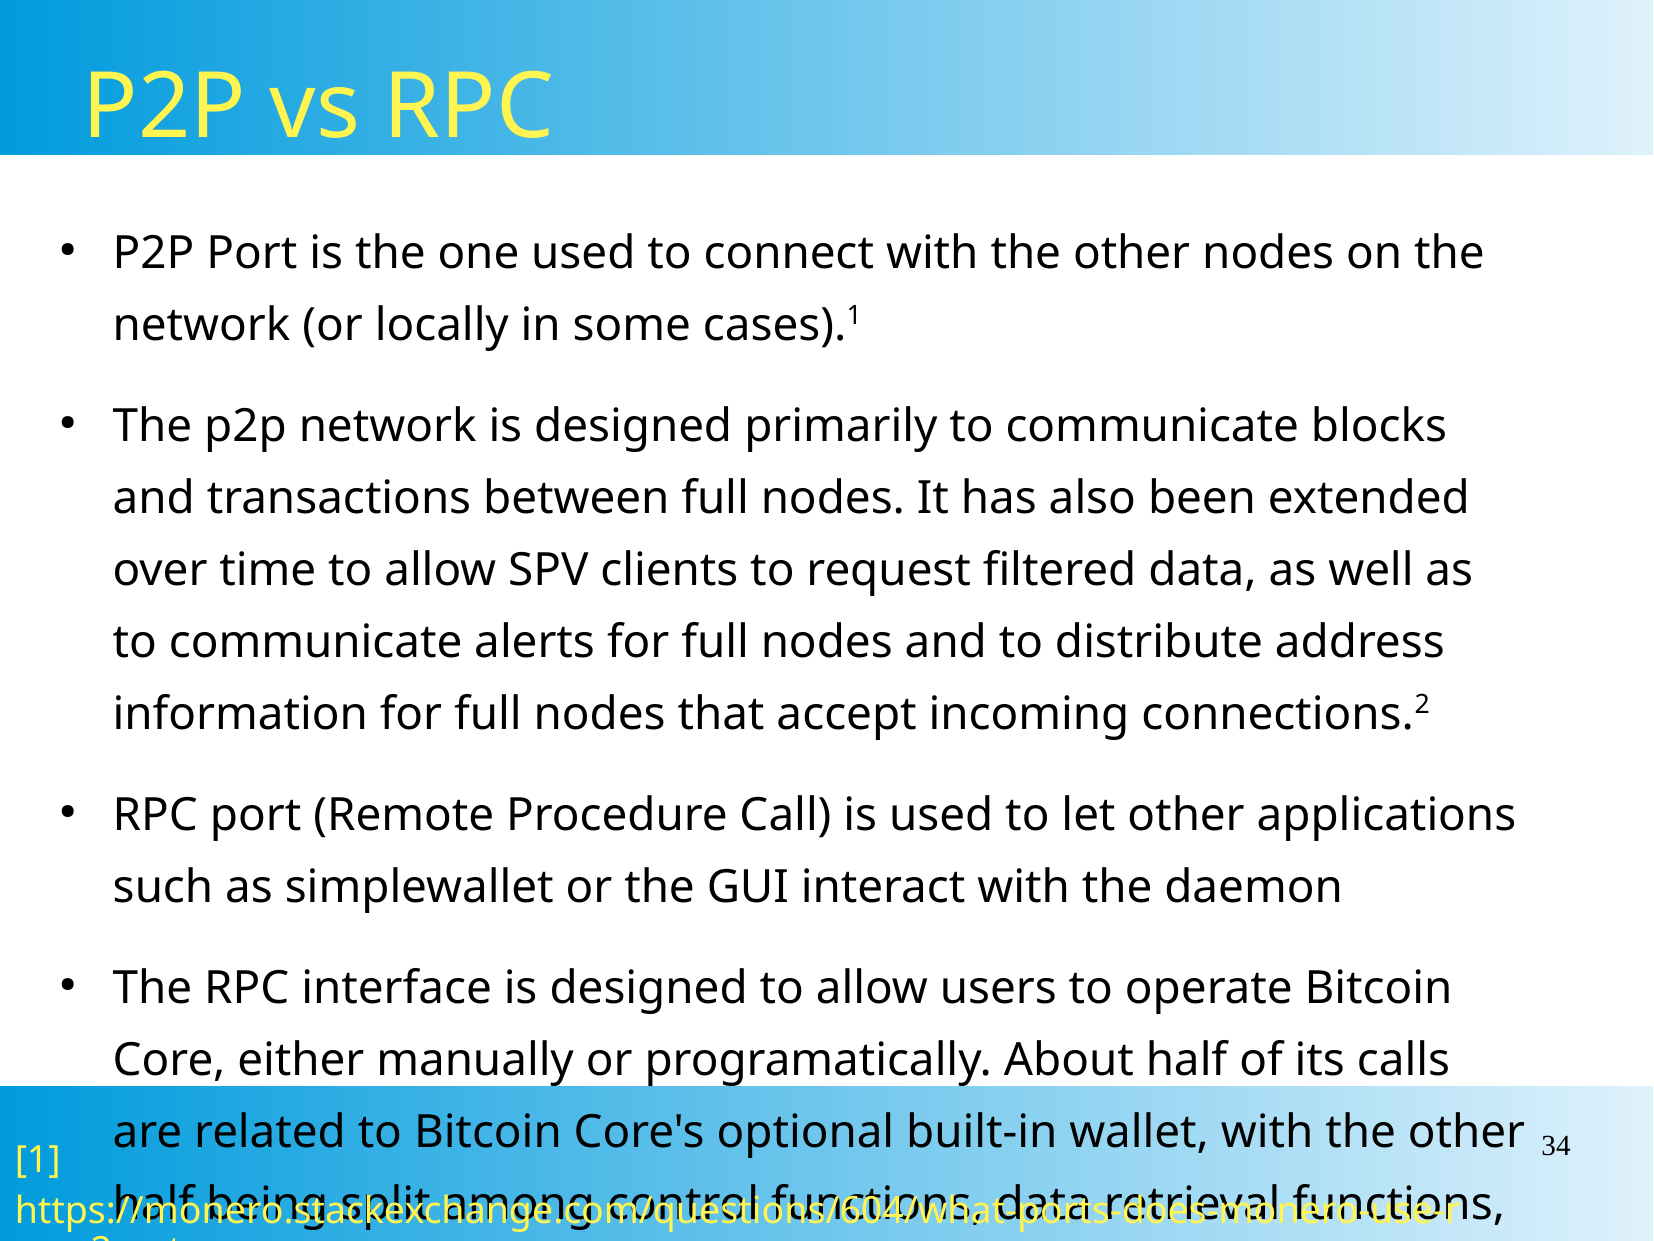

# P2P vs RPC
P2P Port is the one used to connect with the other nodes on the network (or locally in some cases).1
The p2p network is designed primarily to communicate blocks and transactions between full nodes. It has also been extended over time to allow SPV clients to request filtered data, as well as to communicate alerts for full nodes and to distribute address information for full nodes that accept incoming connections.2
RPC port (Remote Procedure Call) is used to let other applications such as simplewallet or the GUI interact with the daemon
The RPC interface is designed to allow users to operate Bitcoin Core, either manually or programatically. About half of its calls are related to Bitcoin Core's optional built-in wallet, with the other half being split among control functions, data retrieval functions, and utility functions. A new HTTP REST interface also provides some data retrieval functions.
[1] https://monero.stackexchange.com/questions/604/what-ports-does-monero-use-rpc-p2p-etc
[2] https://bitcoin.stackexchange.com/questions/36113/whats-the-difference-between-the-bitcoins-peer-to-peer-protocol-and-the-rpc-ap
34